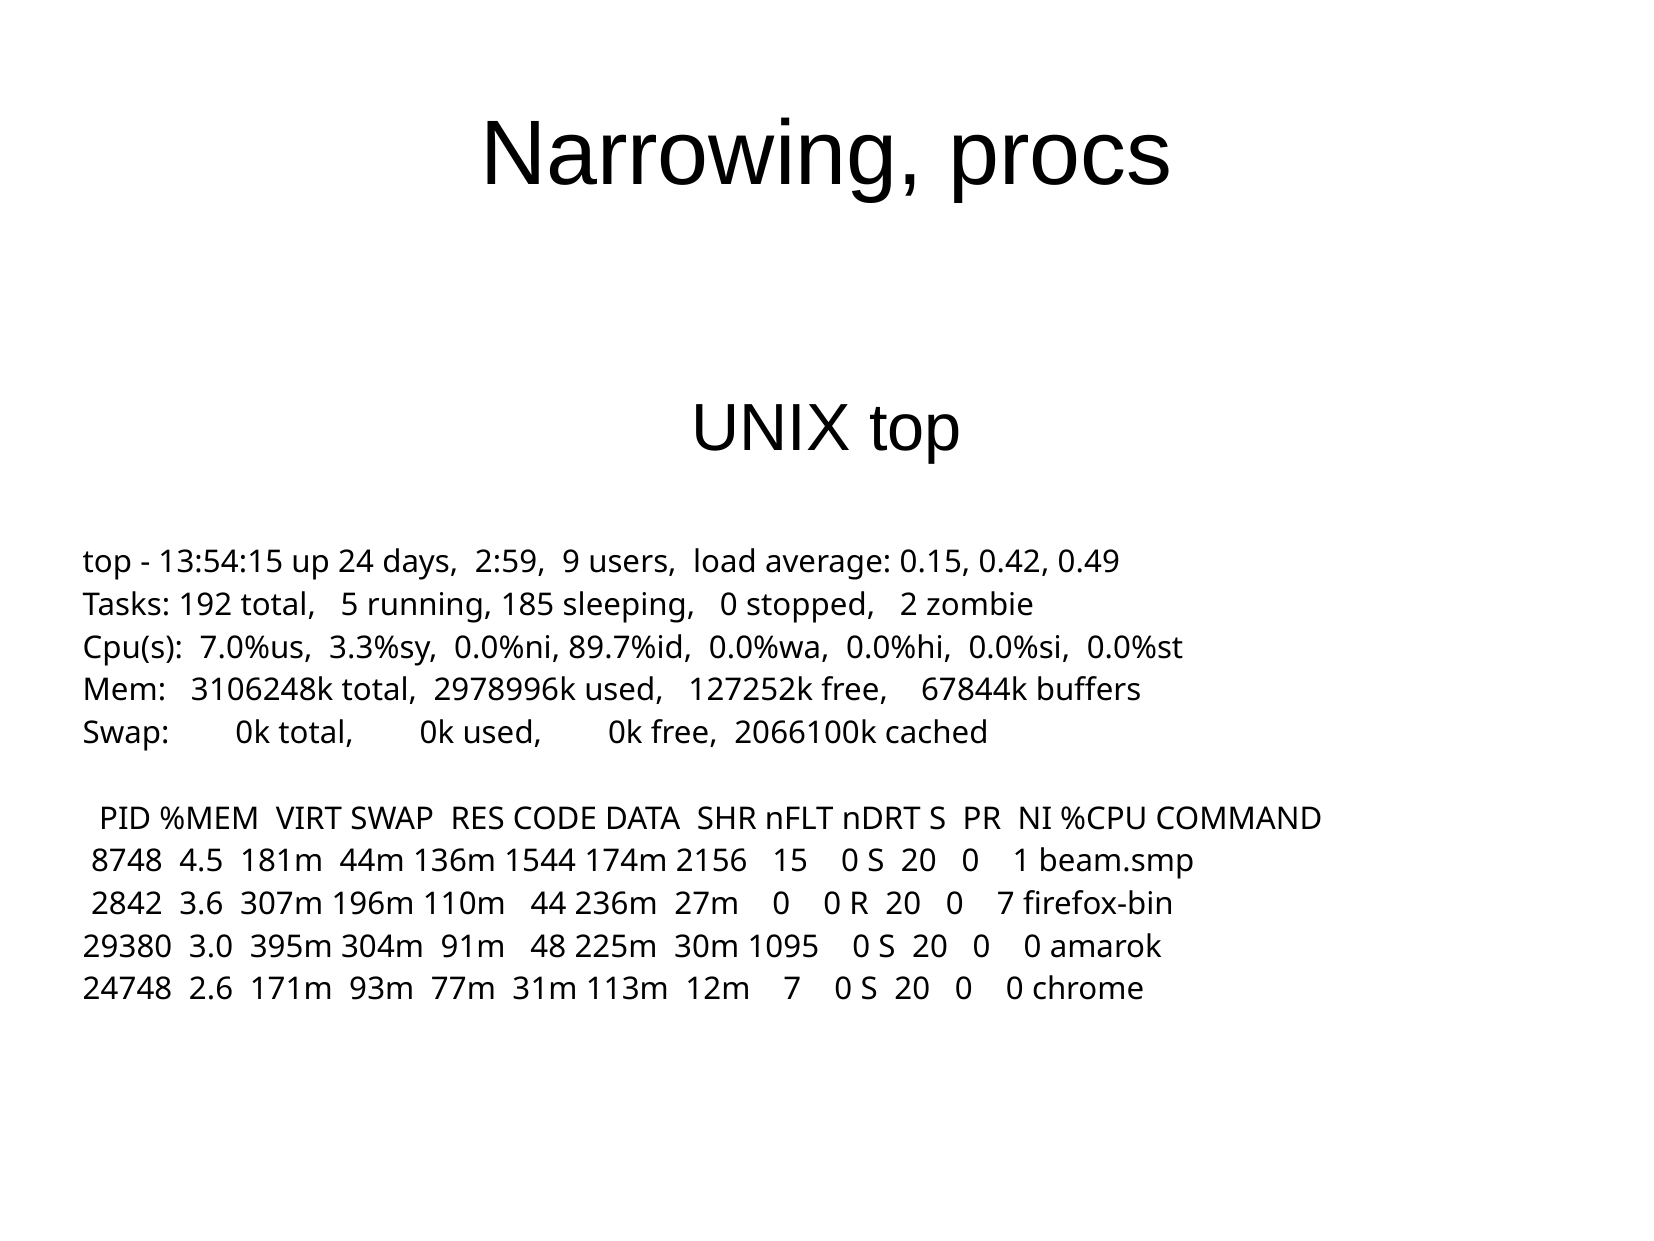

# Narrowing, procs
UNIX top
top - 13:54:15 up 24 days, 2:59, 9 users, load average: 0.15, 0.42, 0.49
Tasks: 192 total, 5 running, 185 sleeping, 0 stopped, 2 zombie
Cpu(s): 7.0%us, 3.3%sy, 0.0%ni, 89.7%id, 0.0%wa, 0.0%hi, 0.0%si, 0.0%st
Mem: 3106248k total, 2978996k used, 127252k free, 67844k buffers
Swap: 0k total, 0k used, 0k free, 2066100k cached
 PID %MEM VIRT SWAP RES CODE DATA SHR nFLT nDRT S PR NI %CPU COMMAND
 8748 4.5 181m 44m 136m 1544 174m 2156 15 0 S 20 0 1 beam.smp
 2842 3.6 307m 196m 110m 44 236m 27m 0 0 R 20 0 7 firefox-bin
29380 3.0 395m 304m 91m 48 225m 30m 1095 0 S 20 0 0 amarok
24748 2.6 171m 93m 77m 31m 113m 12m 7 0 S 20 0 0 chrome